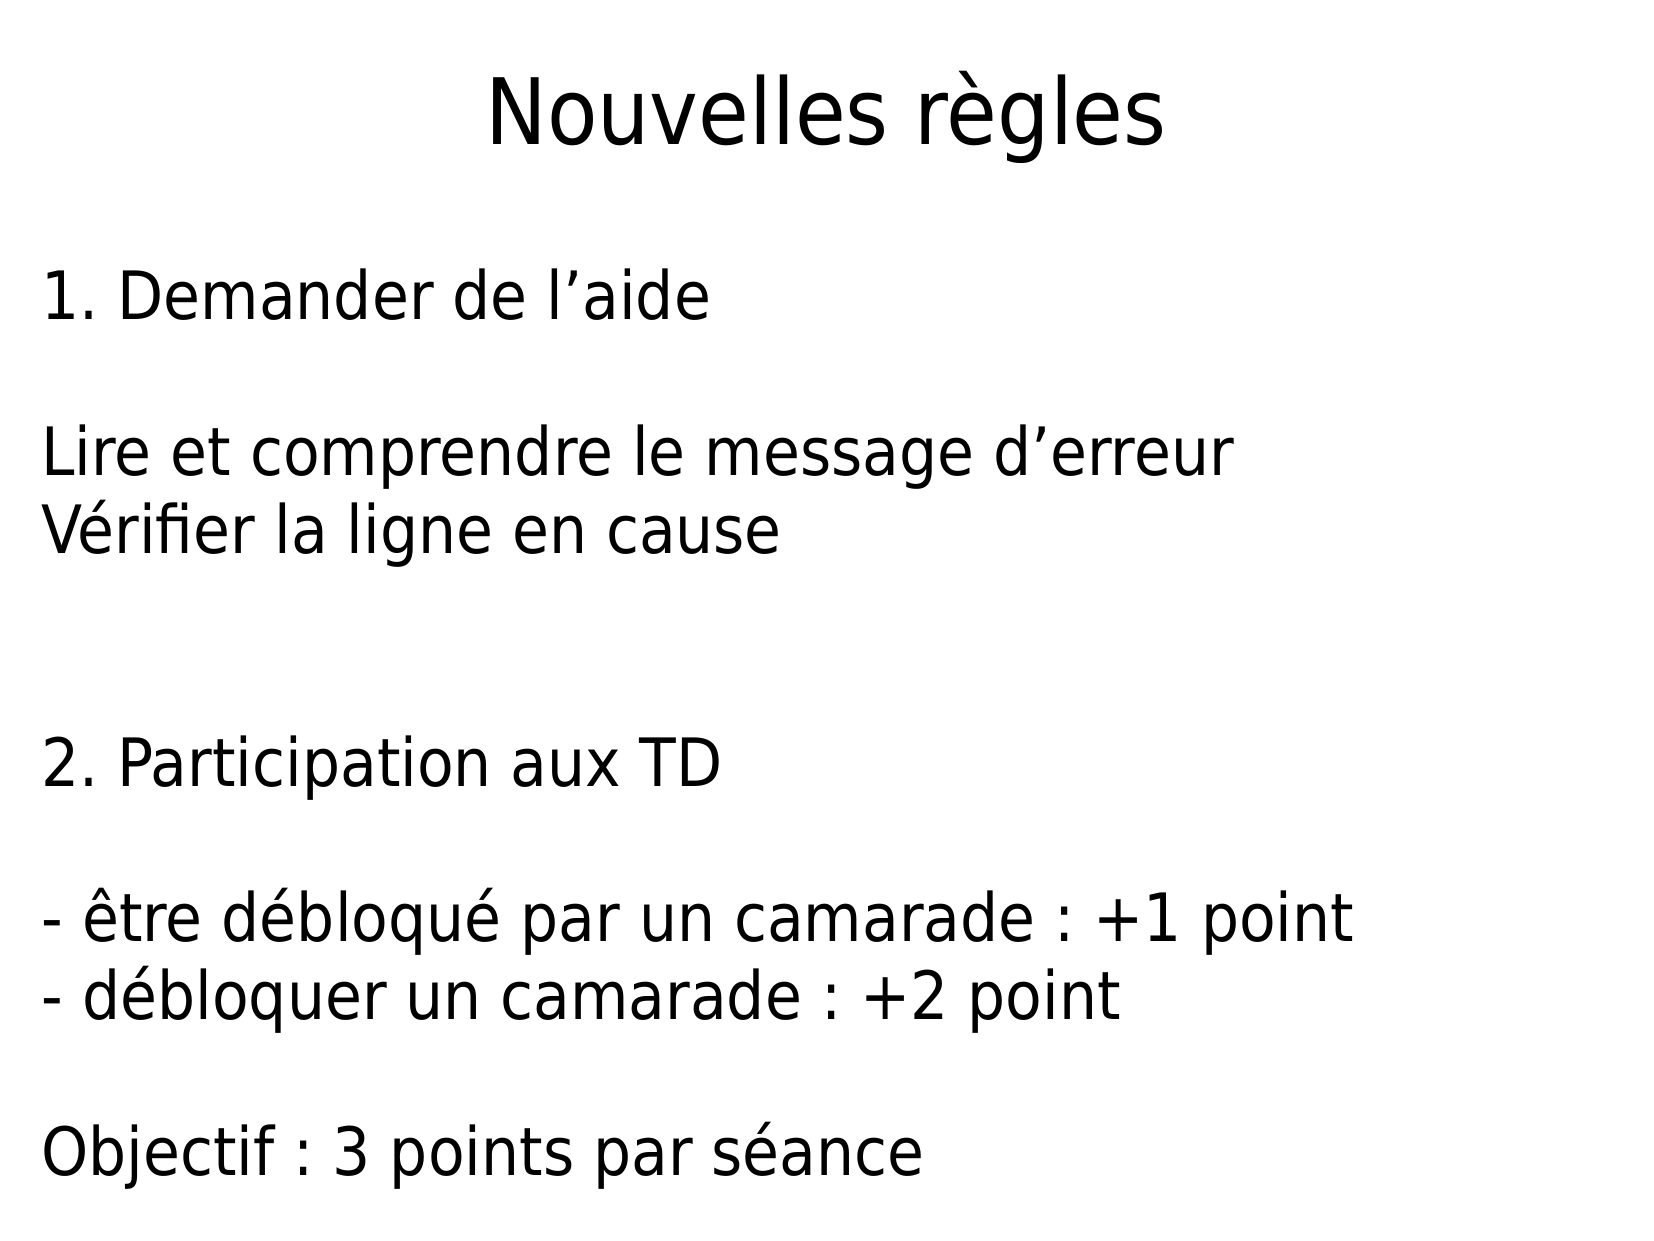

# Nouvelles règles
1. Demander de l’aide
Lire et comprendre le message d’erreur
Vérifier la ligne en cause
2. Participation aux TD
- être débloqué par un camarade : +1 point
- débloquer un camarade : +2 point
Objectif : 3 points par séance